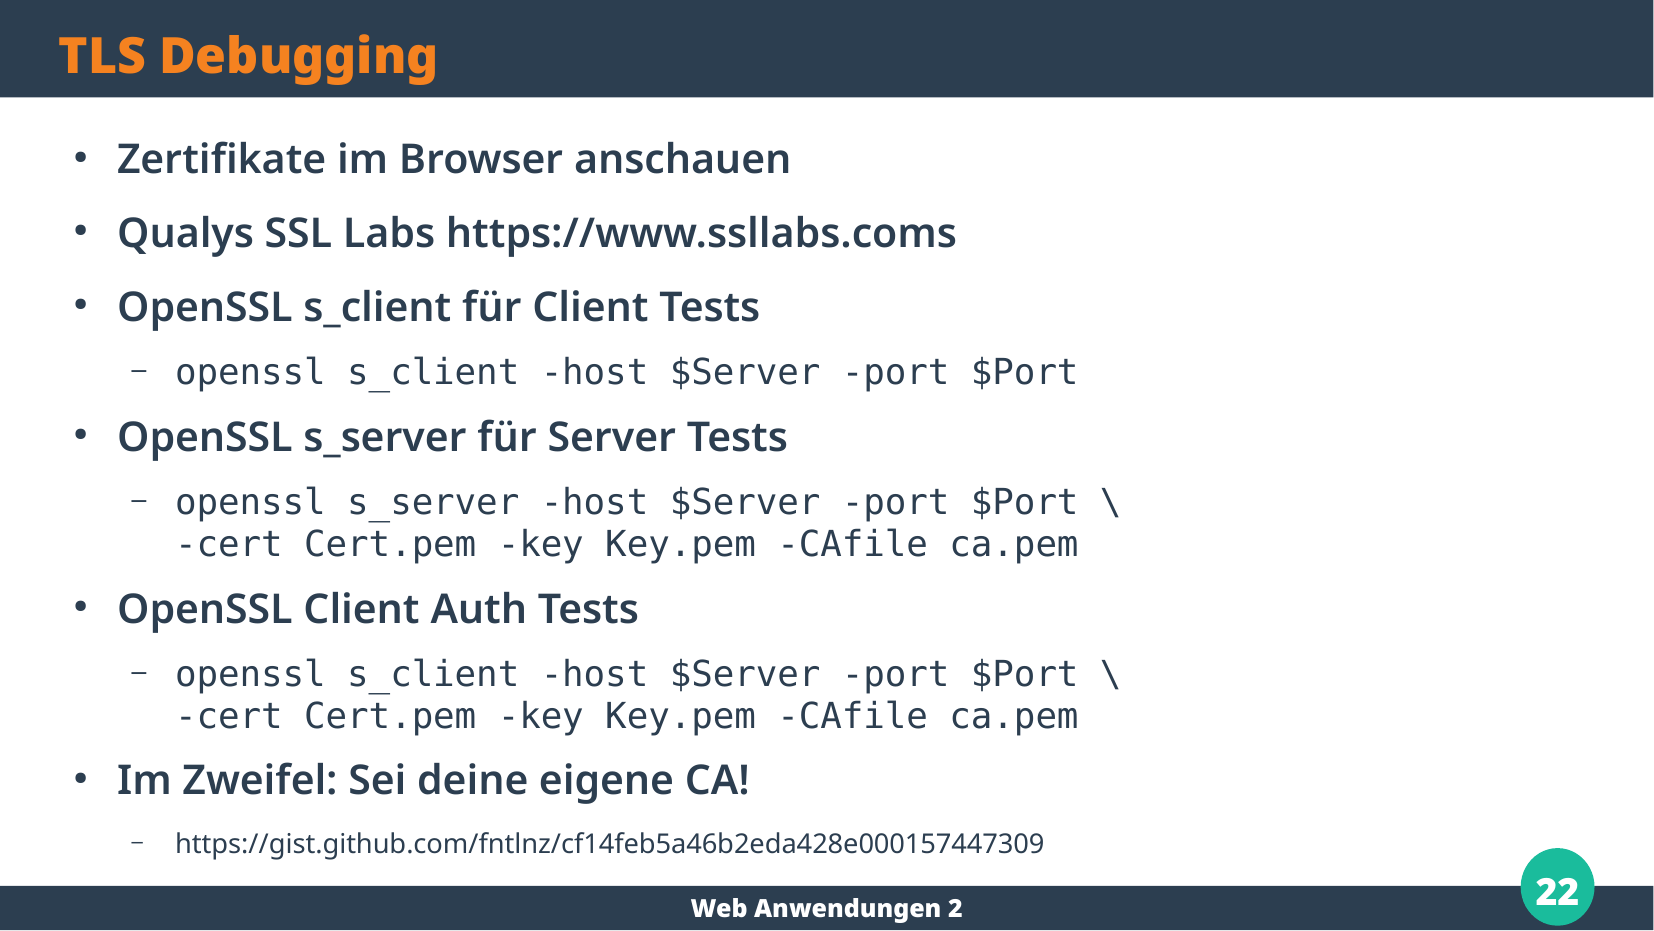

# TLS Debugging
Zertifikate im Browser anschauen
Qualys SSL Labs https://www.ssllabs.coms
OpenSSL s_client für Client Tests
openssl s_client -host $Server -port $Port
OpenSSL s_server für Server Tests
openssl s_server -host $Server -port $Port \
-cert Cert.pem -key Key.pem -CAfile ca.pem
OpenSSL Client Auth Tests
openssl s_client -host $Server -port $Port \
-cert Cert.pem -key Key.pem -CAfile ca.pem
Im Zweifel: Sei deine eigene CA!
https://gist.github.com/fntlnz/cf14feb5a46b2eda428e000157447309
22